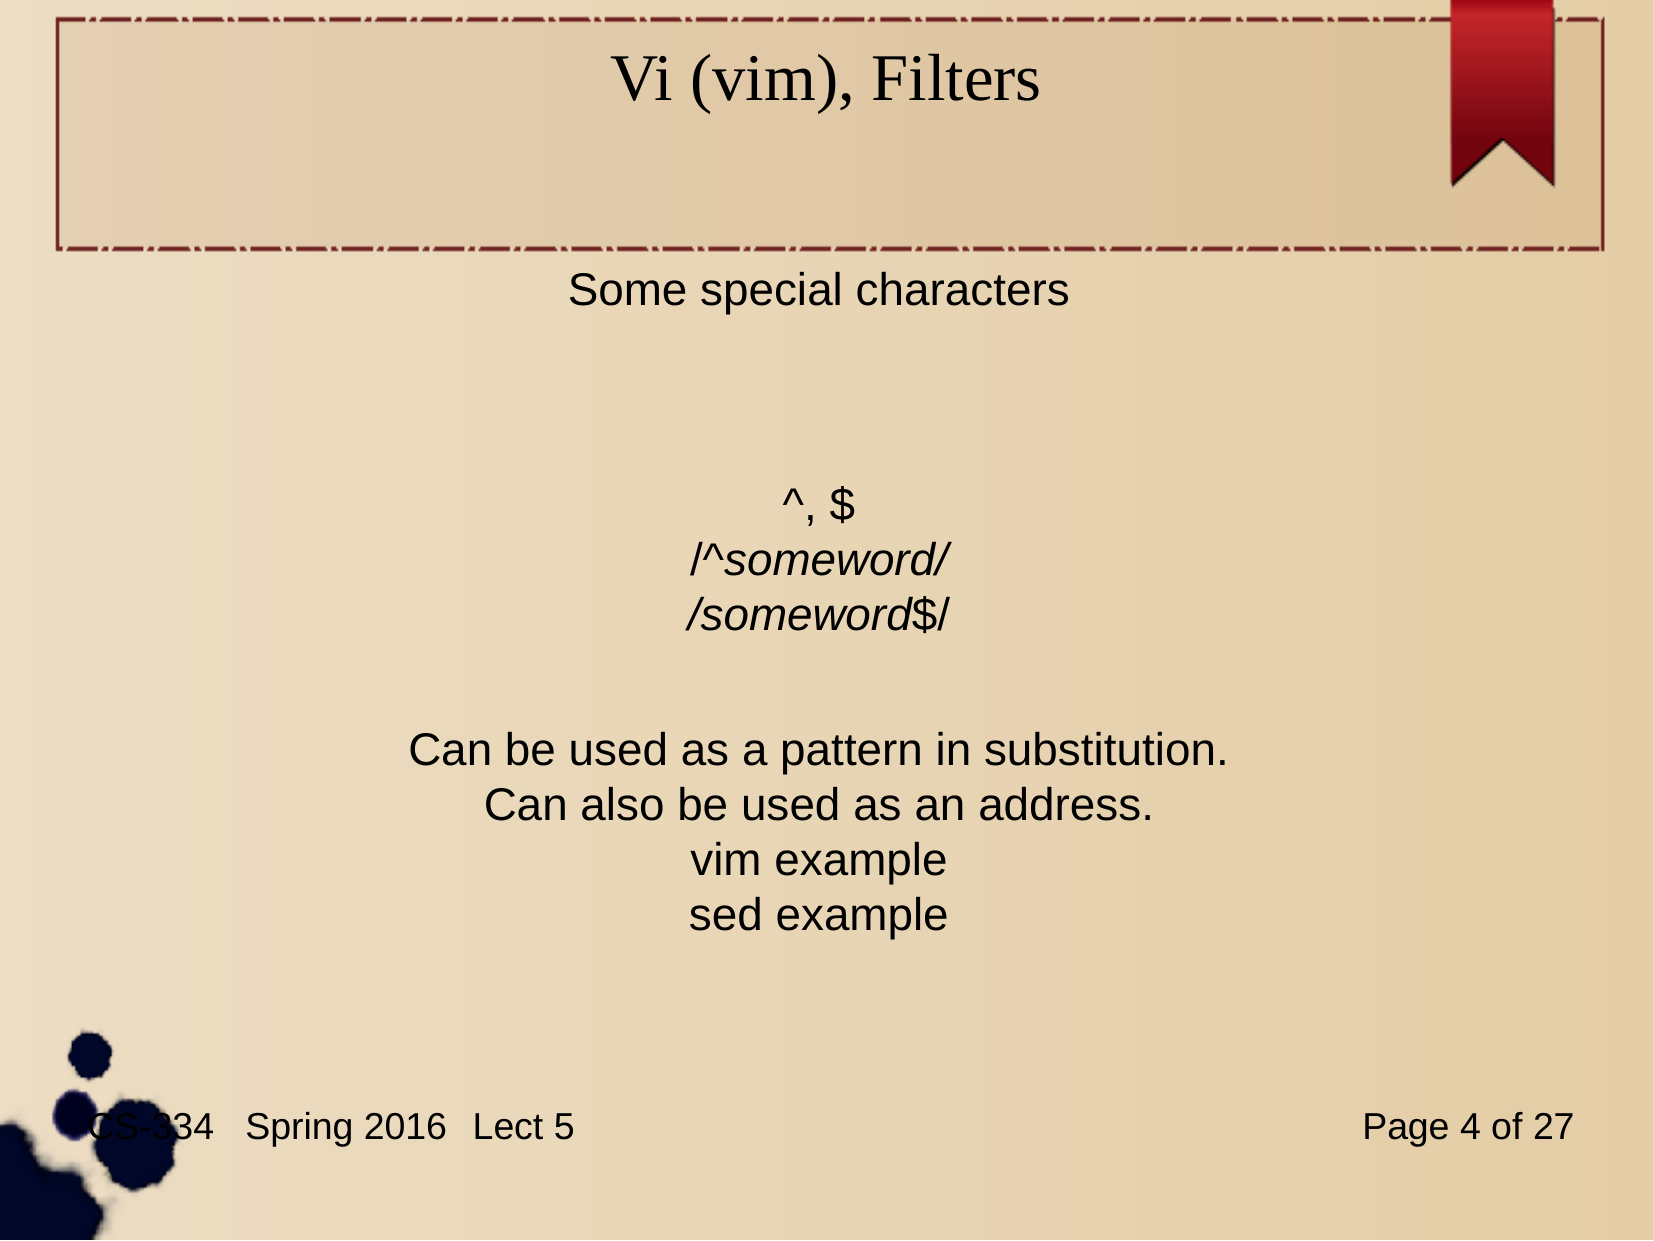

Vi (vim), Filters
Some special characters
^, $
/^someword/
/someword$/
Can be used as a pattern in substitution.
Can also be used as an address.
vim example
sed example
CS-334 Spring 2016	 Lect 5											Page of 27